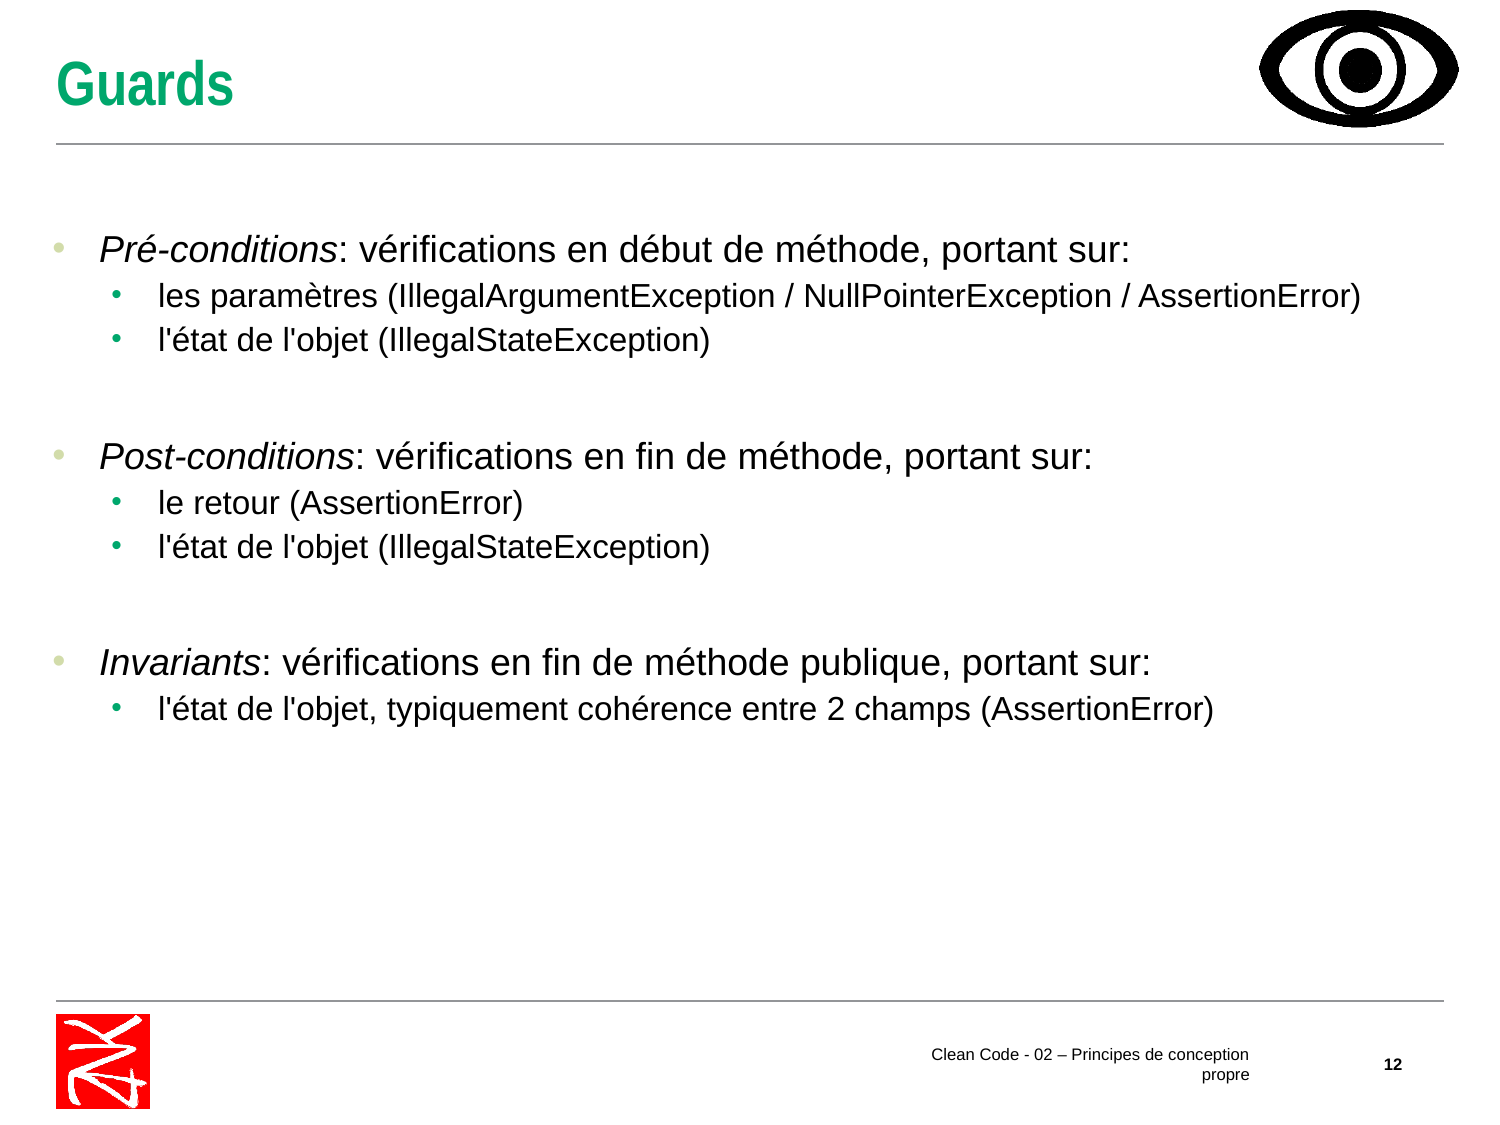

# Guards
Pré-conditions: vérifications en début de méthode, portant sur:
les paramètres (IllegalArgumentException / NullPointerException / AssertionError)
l'état de l'objet (IllegalStateException)
Post-conditions: vérifications en fin de méthode, portant sur:
le retour (AssertionError)
l'état de l'objet (IllegalStateException)
Invariants: vérifications en fin de méthode publique, portant sur:
l'état de l'objet, typiquement cohérence entre 2 champs (AssertionError)
Clean Code - 02 – Principes de conception propre